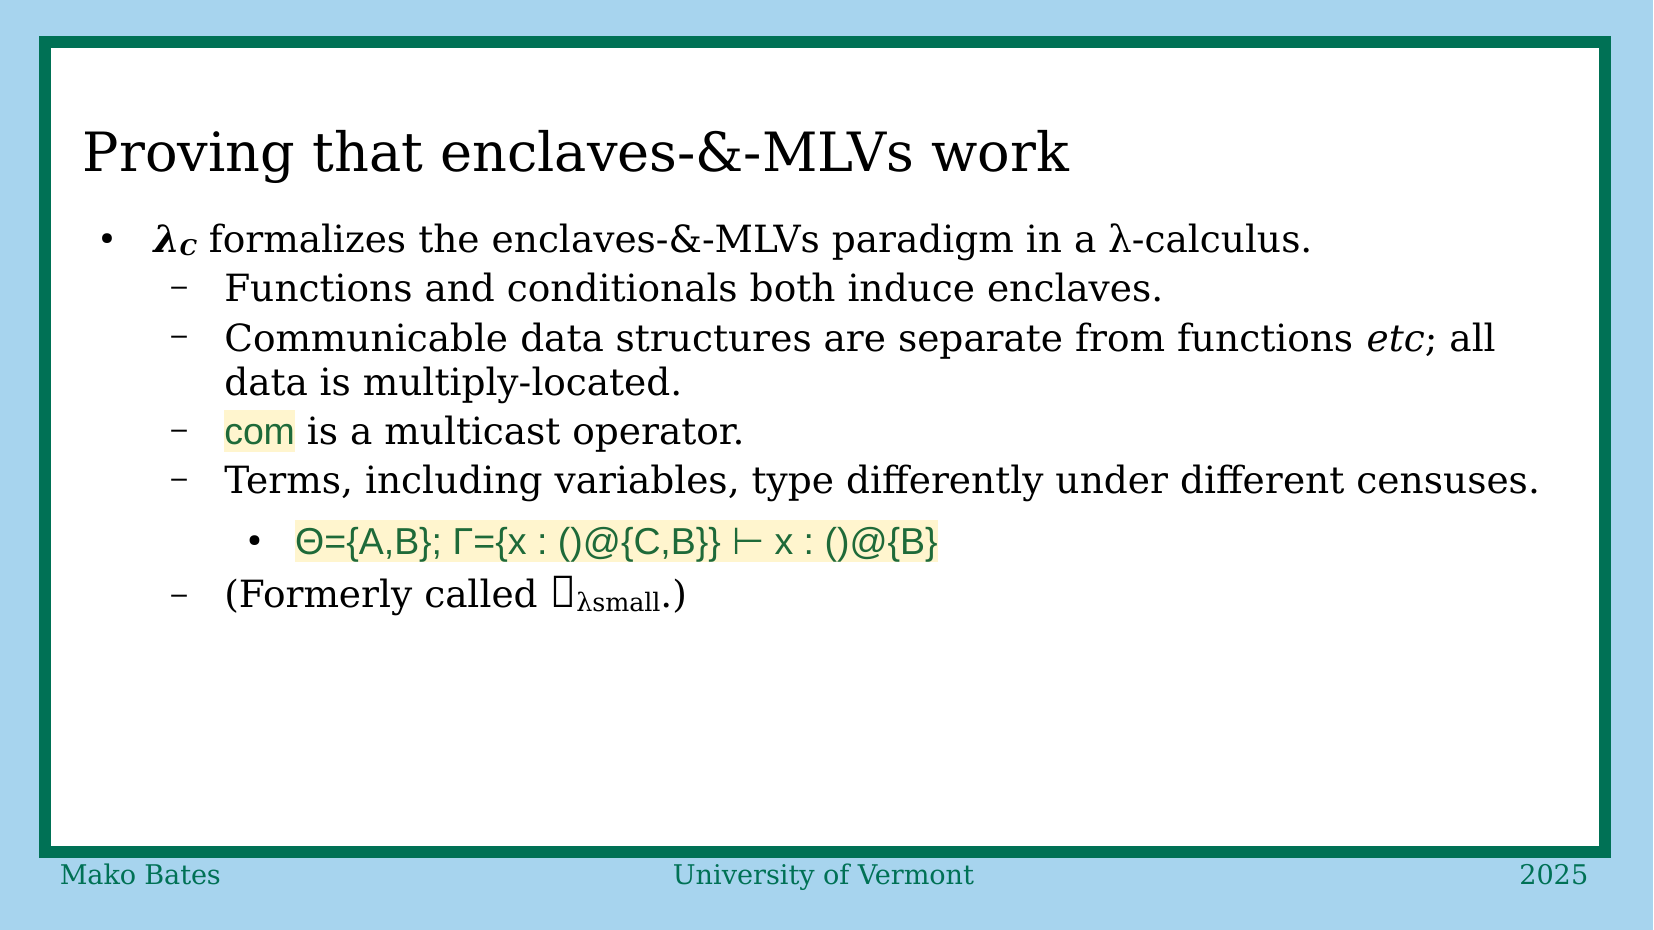

# Proving that enclaves-&-MLVs work
𝝀𝑪 formalizes the enclaves-&-MLVs paradigm in a λ-calculus.
Functions and conditionals both induce enclaves.
Communicable data structures are separate from functions etc; all data is multiply-located.
com is a multicast operator.
Terms, including variables, type differently under different censuses.
Θ={A,B}; Γ={x : ()@{C,B}} ⊢ x : ()@{B}
(Formerly called 𐤄λsmall.)